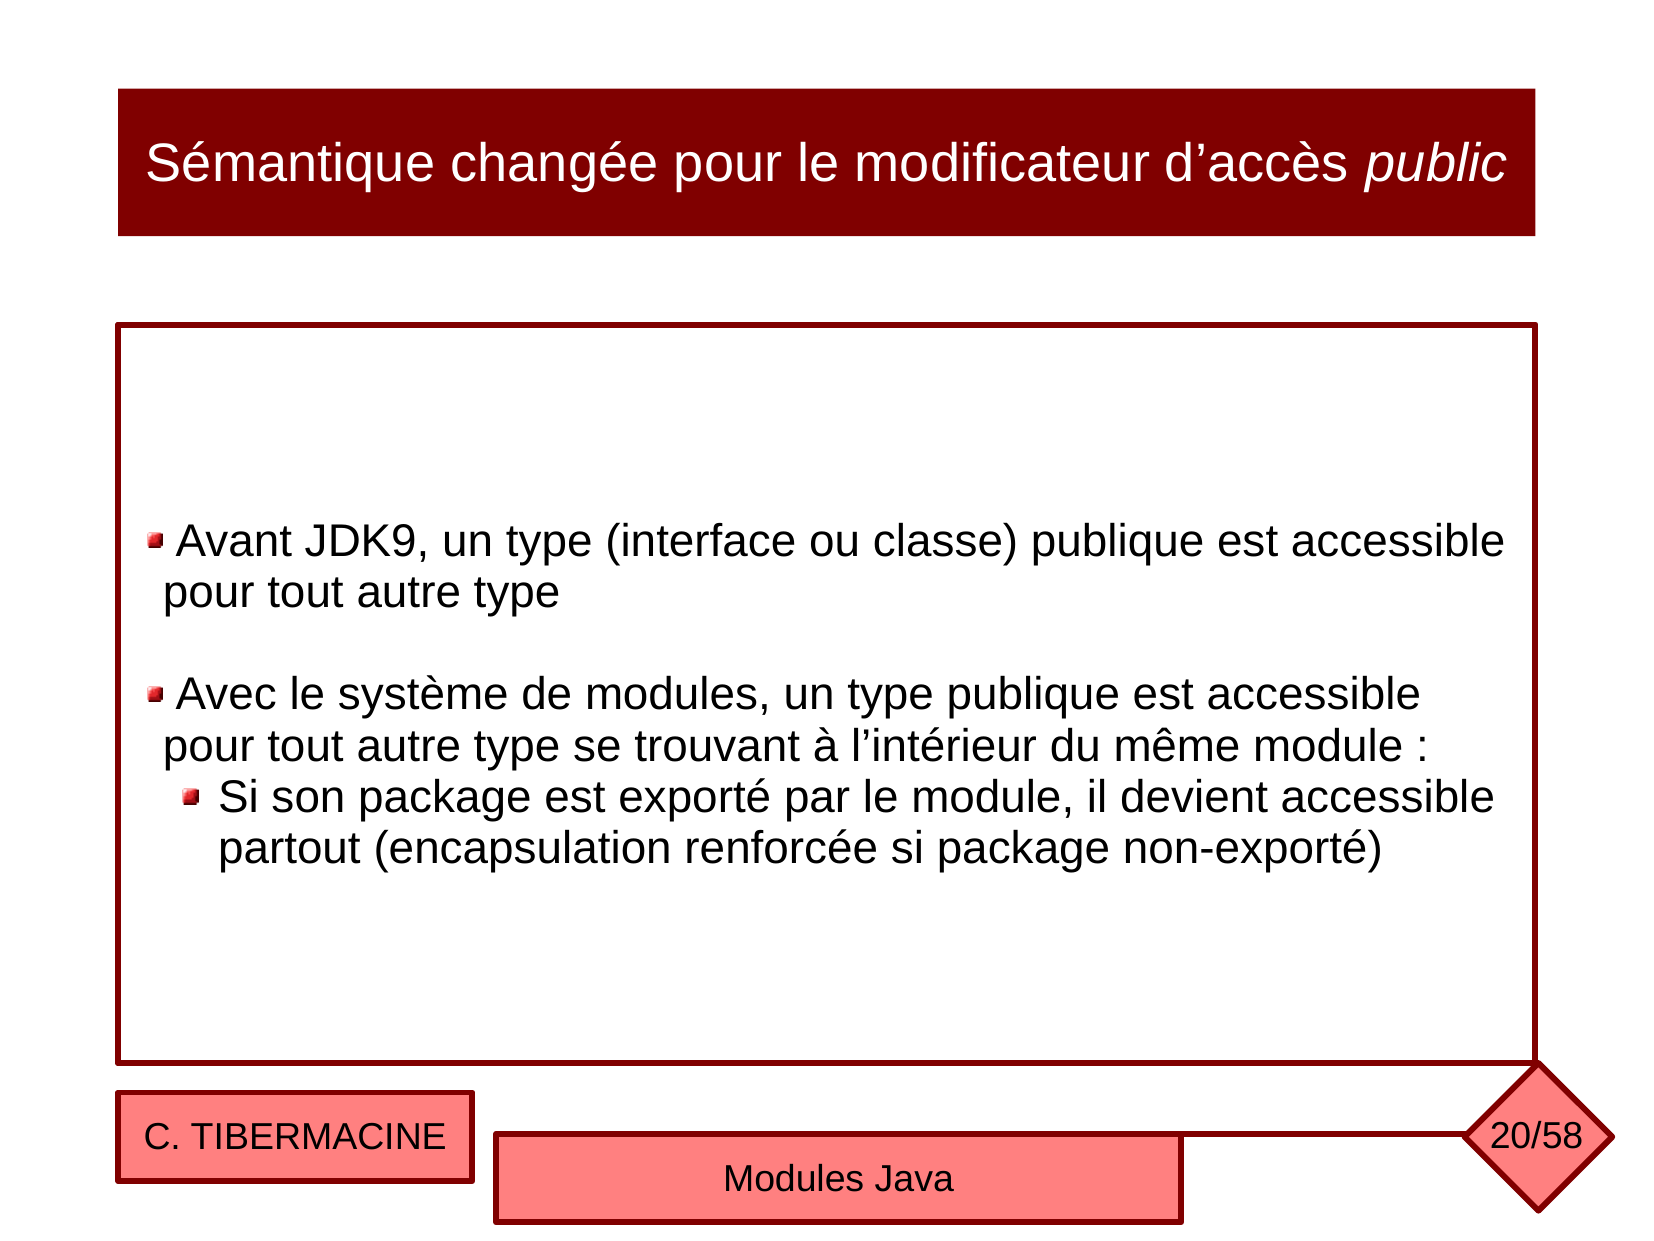

Sémantique changée pour le modificateur d’accès public
...
 Avant JDK9, un type (interface ou classe) publique est accessible
pour tout autre type
 Avec le système de modules, un type publique est accessible
pour tout autre type se trouvant à l’intérieur du même module :
Si son package est exporté par le module, il devient accessible
partout (encapsulation renforcée si package non-exporté)
C. TIBERMACINE
Modules Java